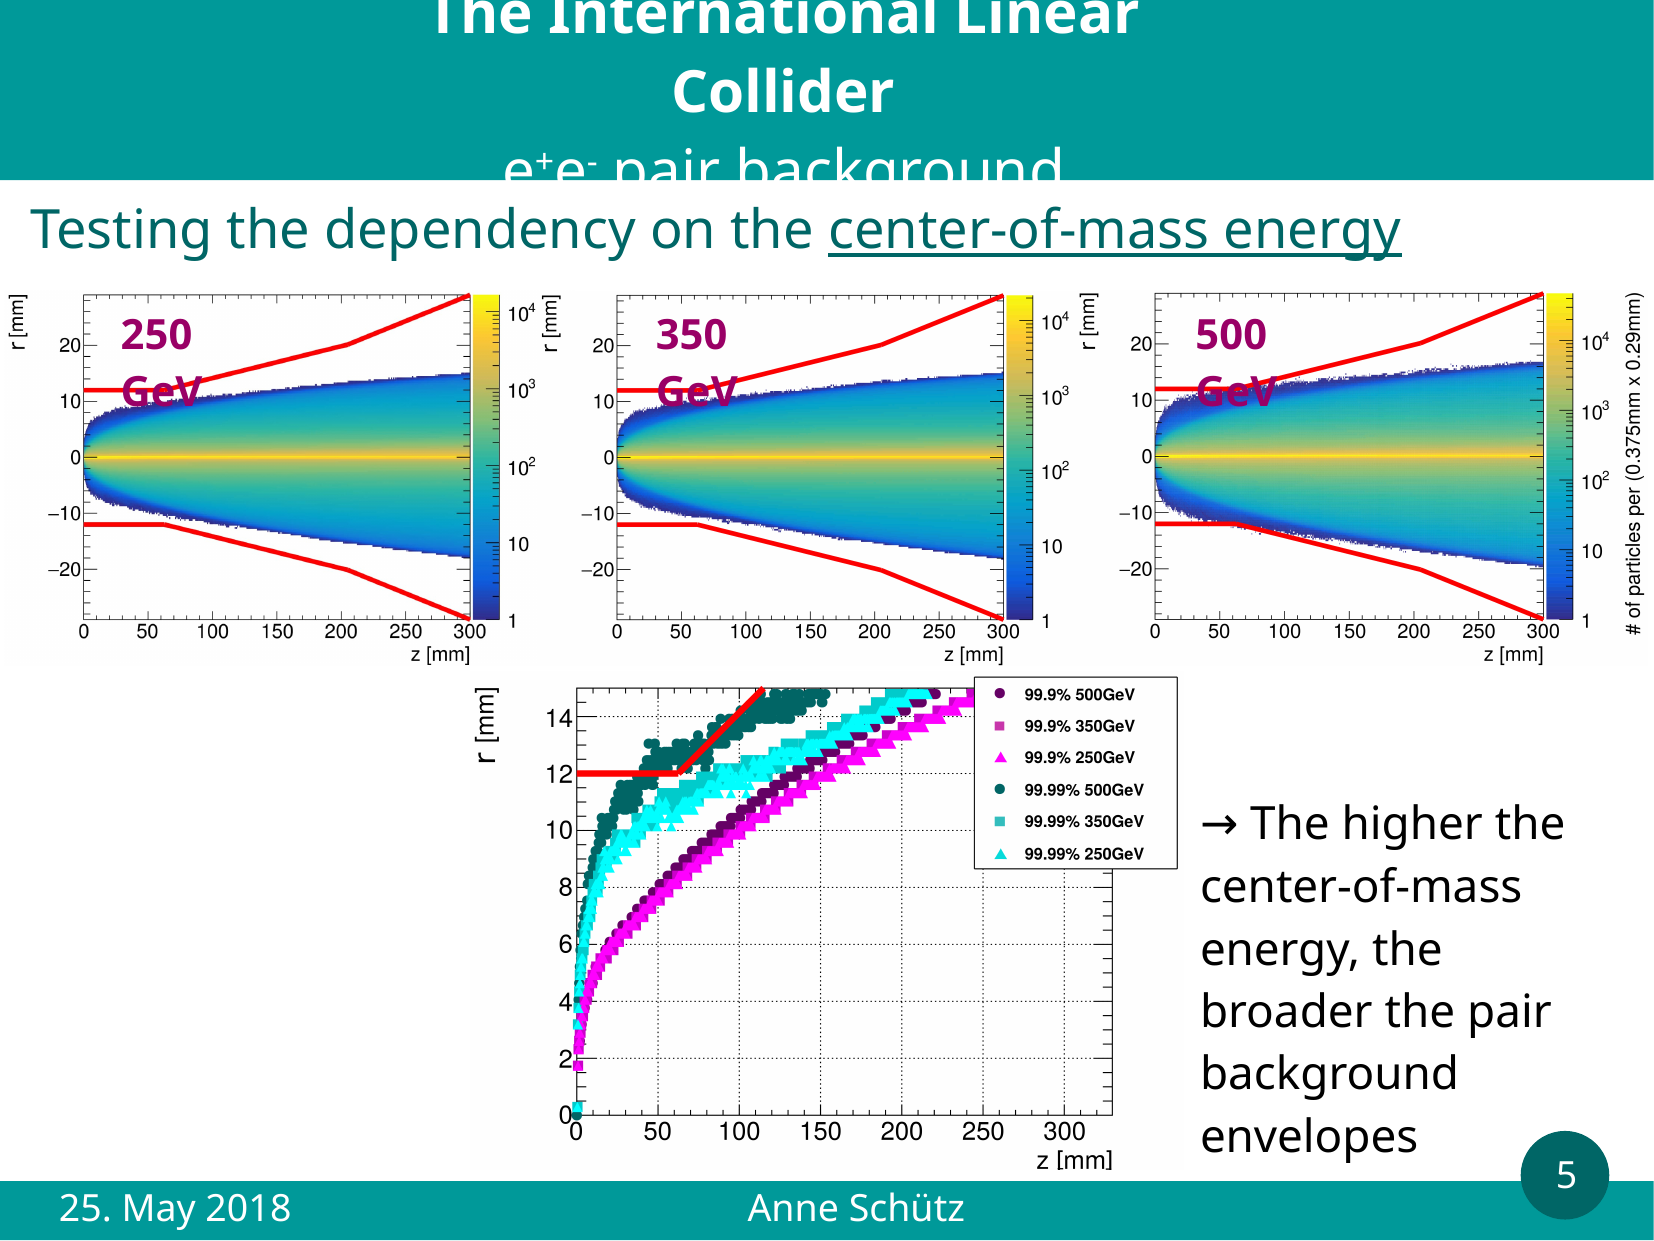

# The International Linear Collider e+e- pair background
Testing the dependency on the center-of-mass energy
250 GeV
350 GeV
500 GeV
→ The higher the center-of-mass energy, the broader the pair background envelopes